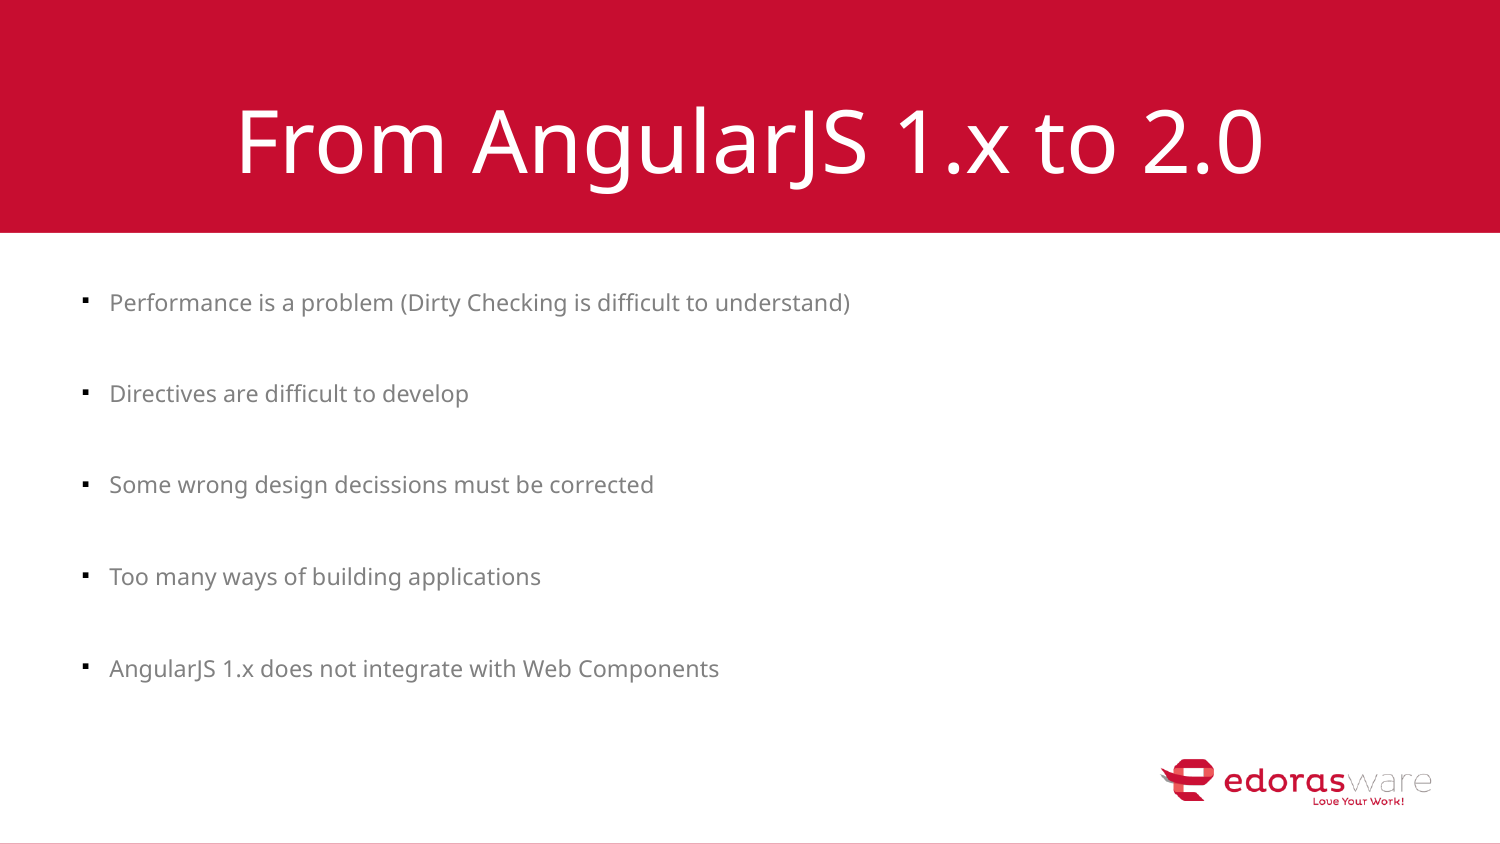

From AngularJS 1.x to 2.0
# Performance is a problem (Dirty Checking is difficult to understand)
Directives are difficult to develop
Some wrong design decissions must be corrected
Too many ways of building applications
AngularJS 1.x does not integrate with Web Components